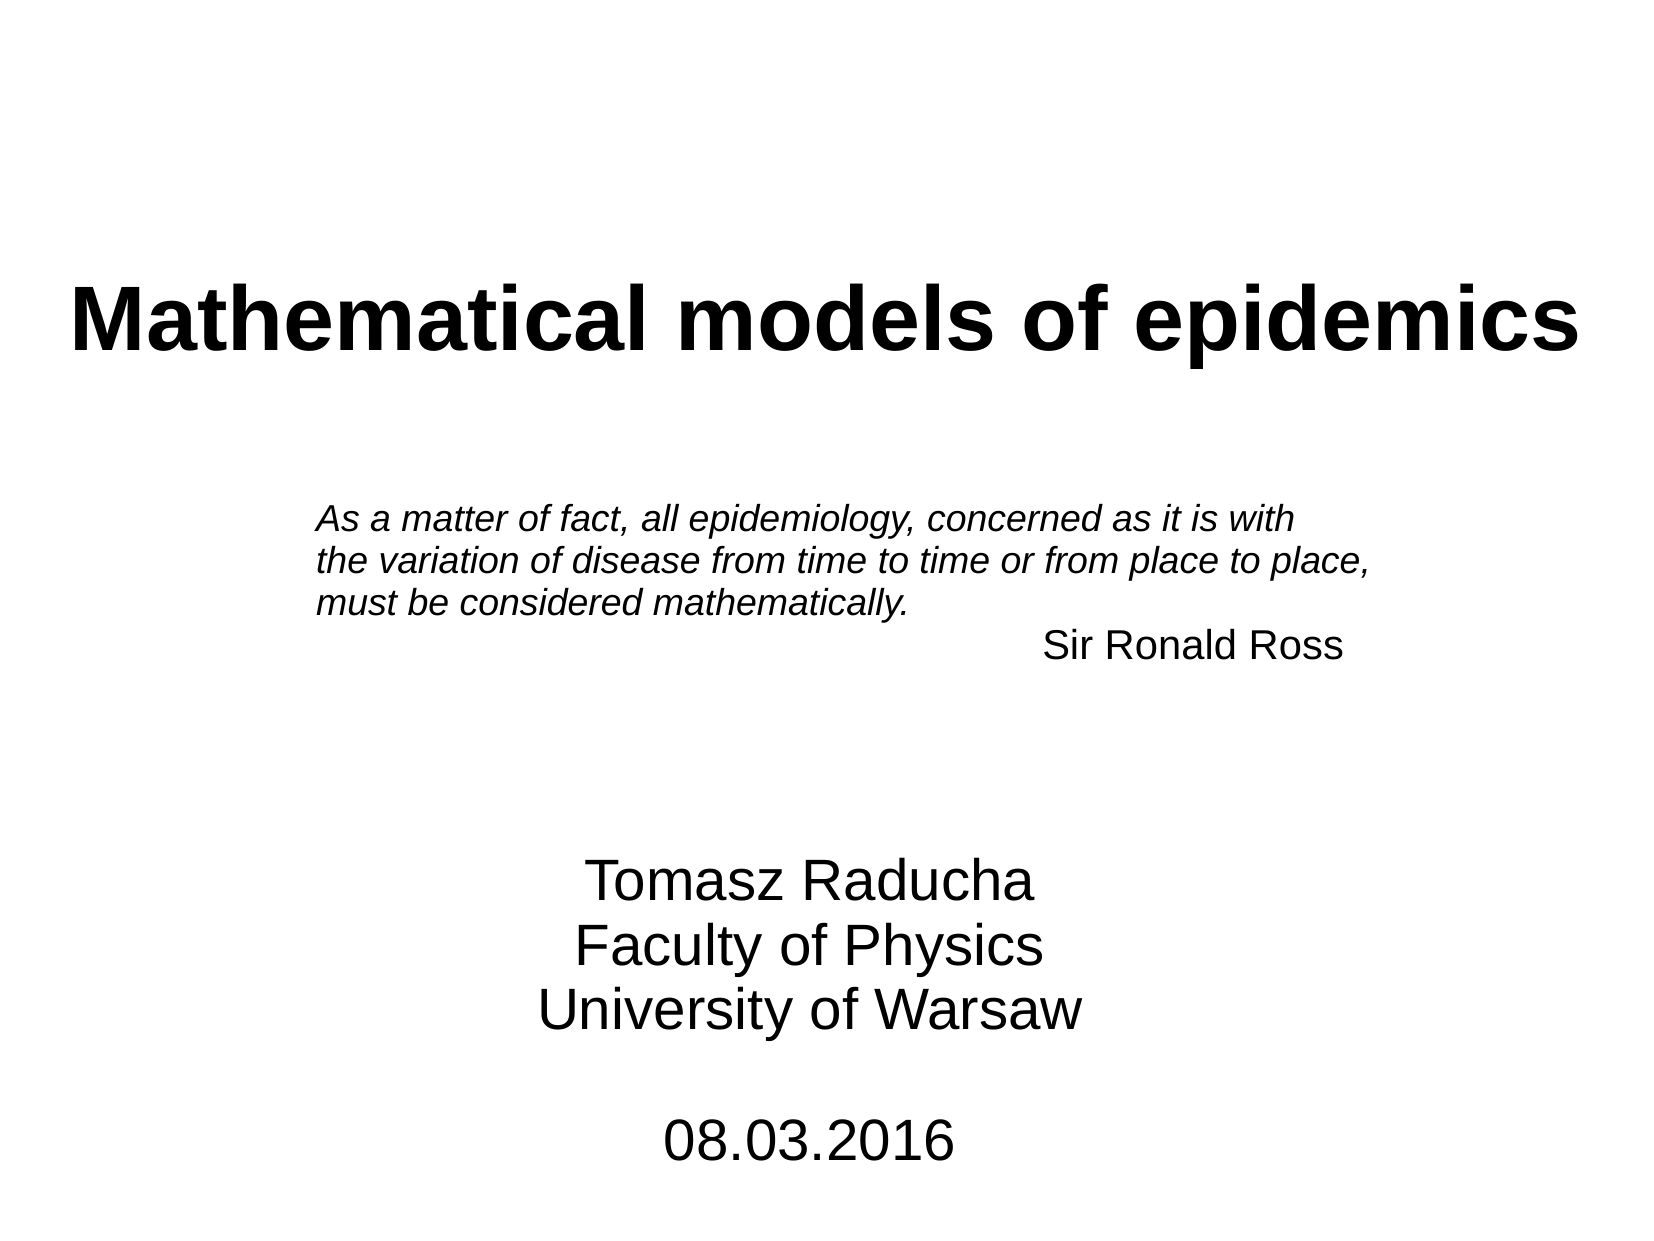

# Mathematical models of epidemics
As a matter of fact, all epidemiology, concerned as it is with
the variation of disease from time to time or from place to place, must be considered mathematically.
Sir Ronald Ross
Tomasz Raducha
Faculty of Physics
University of Warsaw
08.03.2016